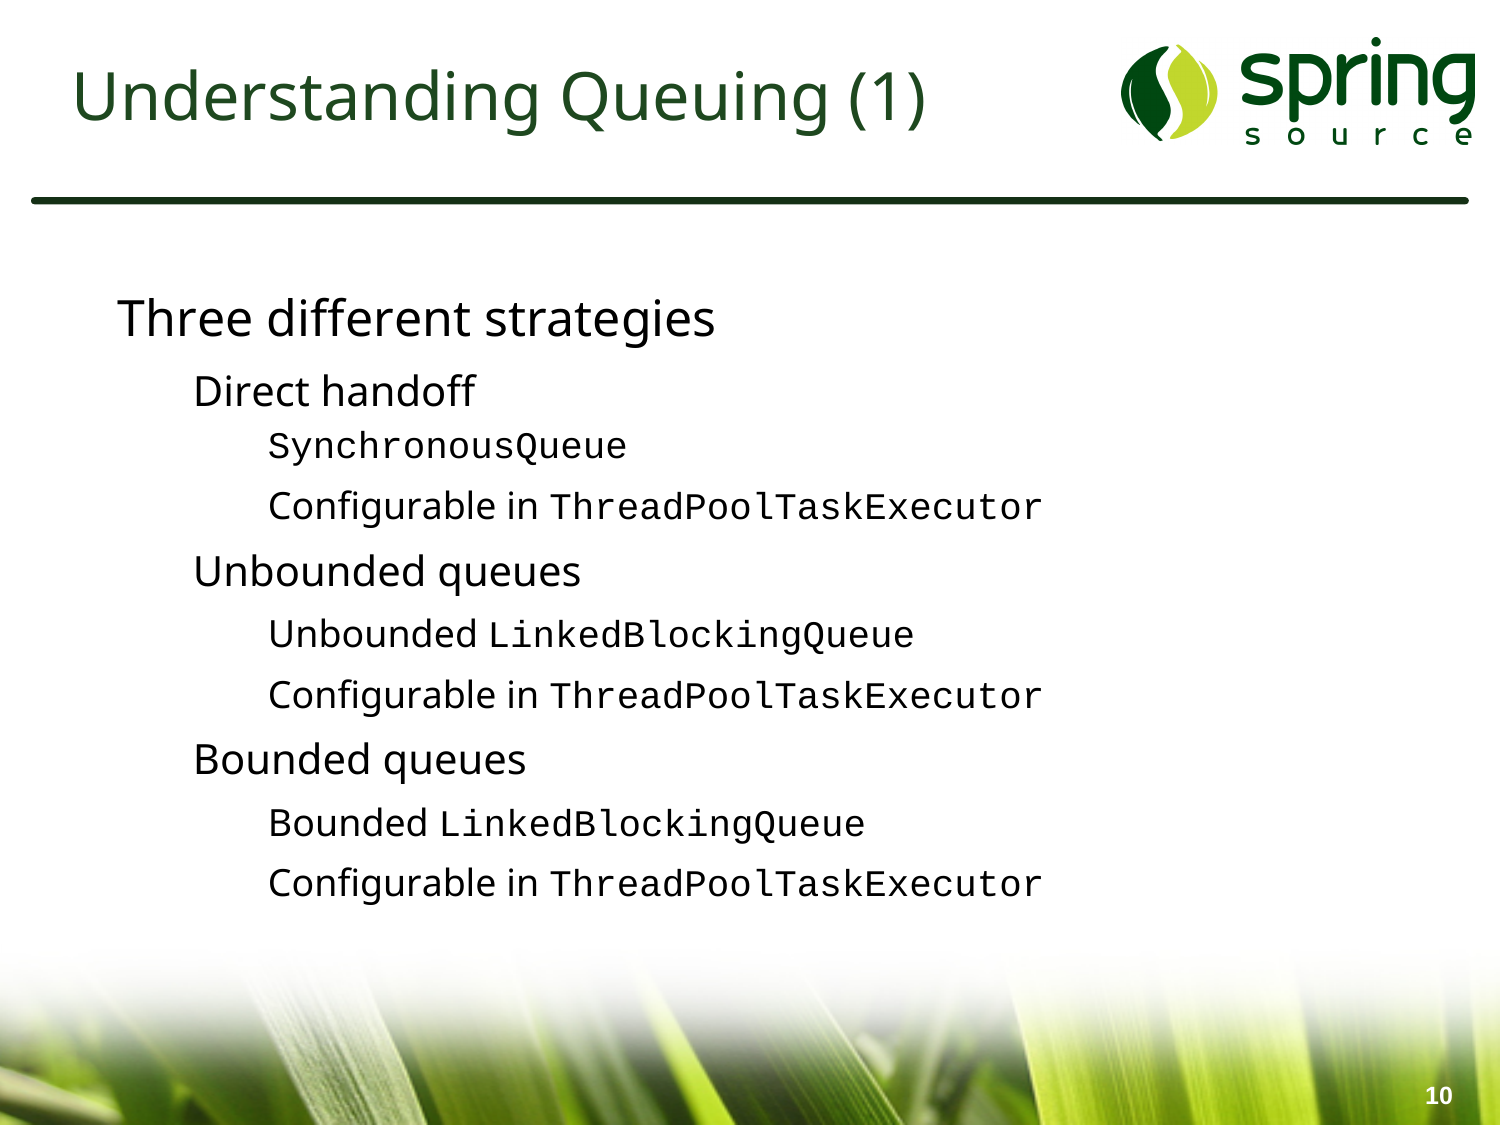

# Understanding Queuing (1)
Three different strategies
Direct handoff
SynchronousQueue
Configurable in ThreadPoolTaskExecutor
Unbounded queues
Unbounded LinkedBlockingQueue
Configurable in ThreadPoolTaskExecutor
Bounded queues
Bounded LinkedBlockingQueue
Configurable in ThreadPoolTaskExecutor